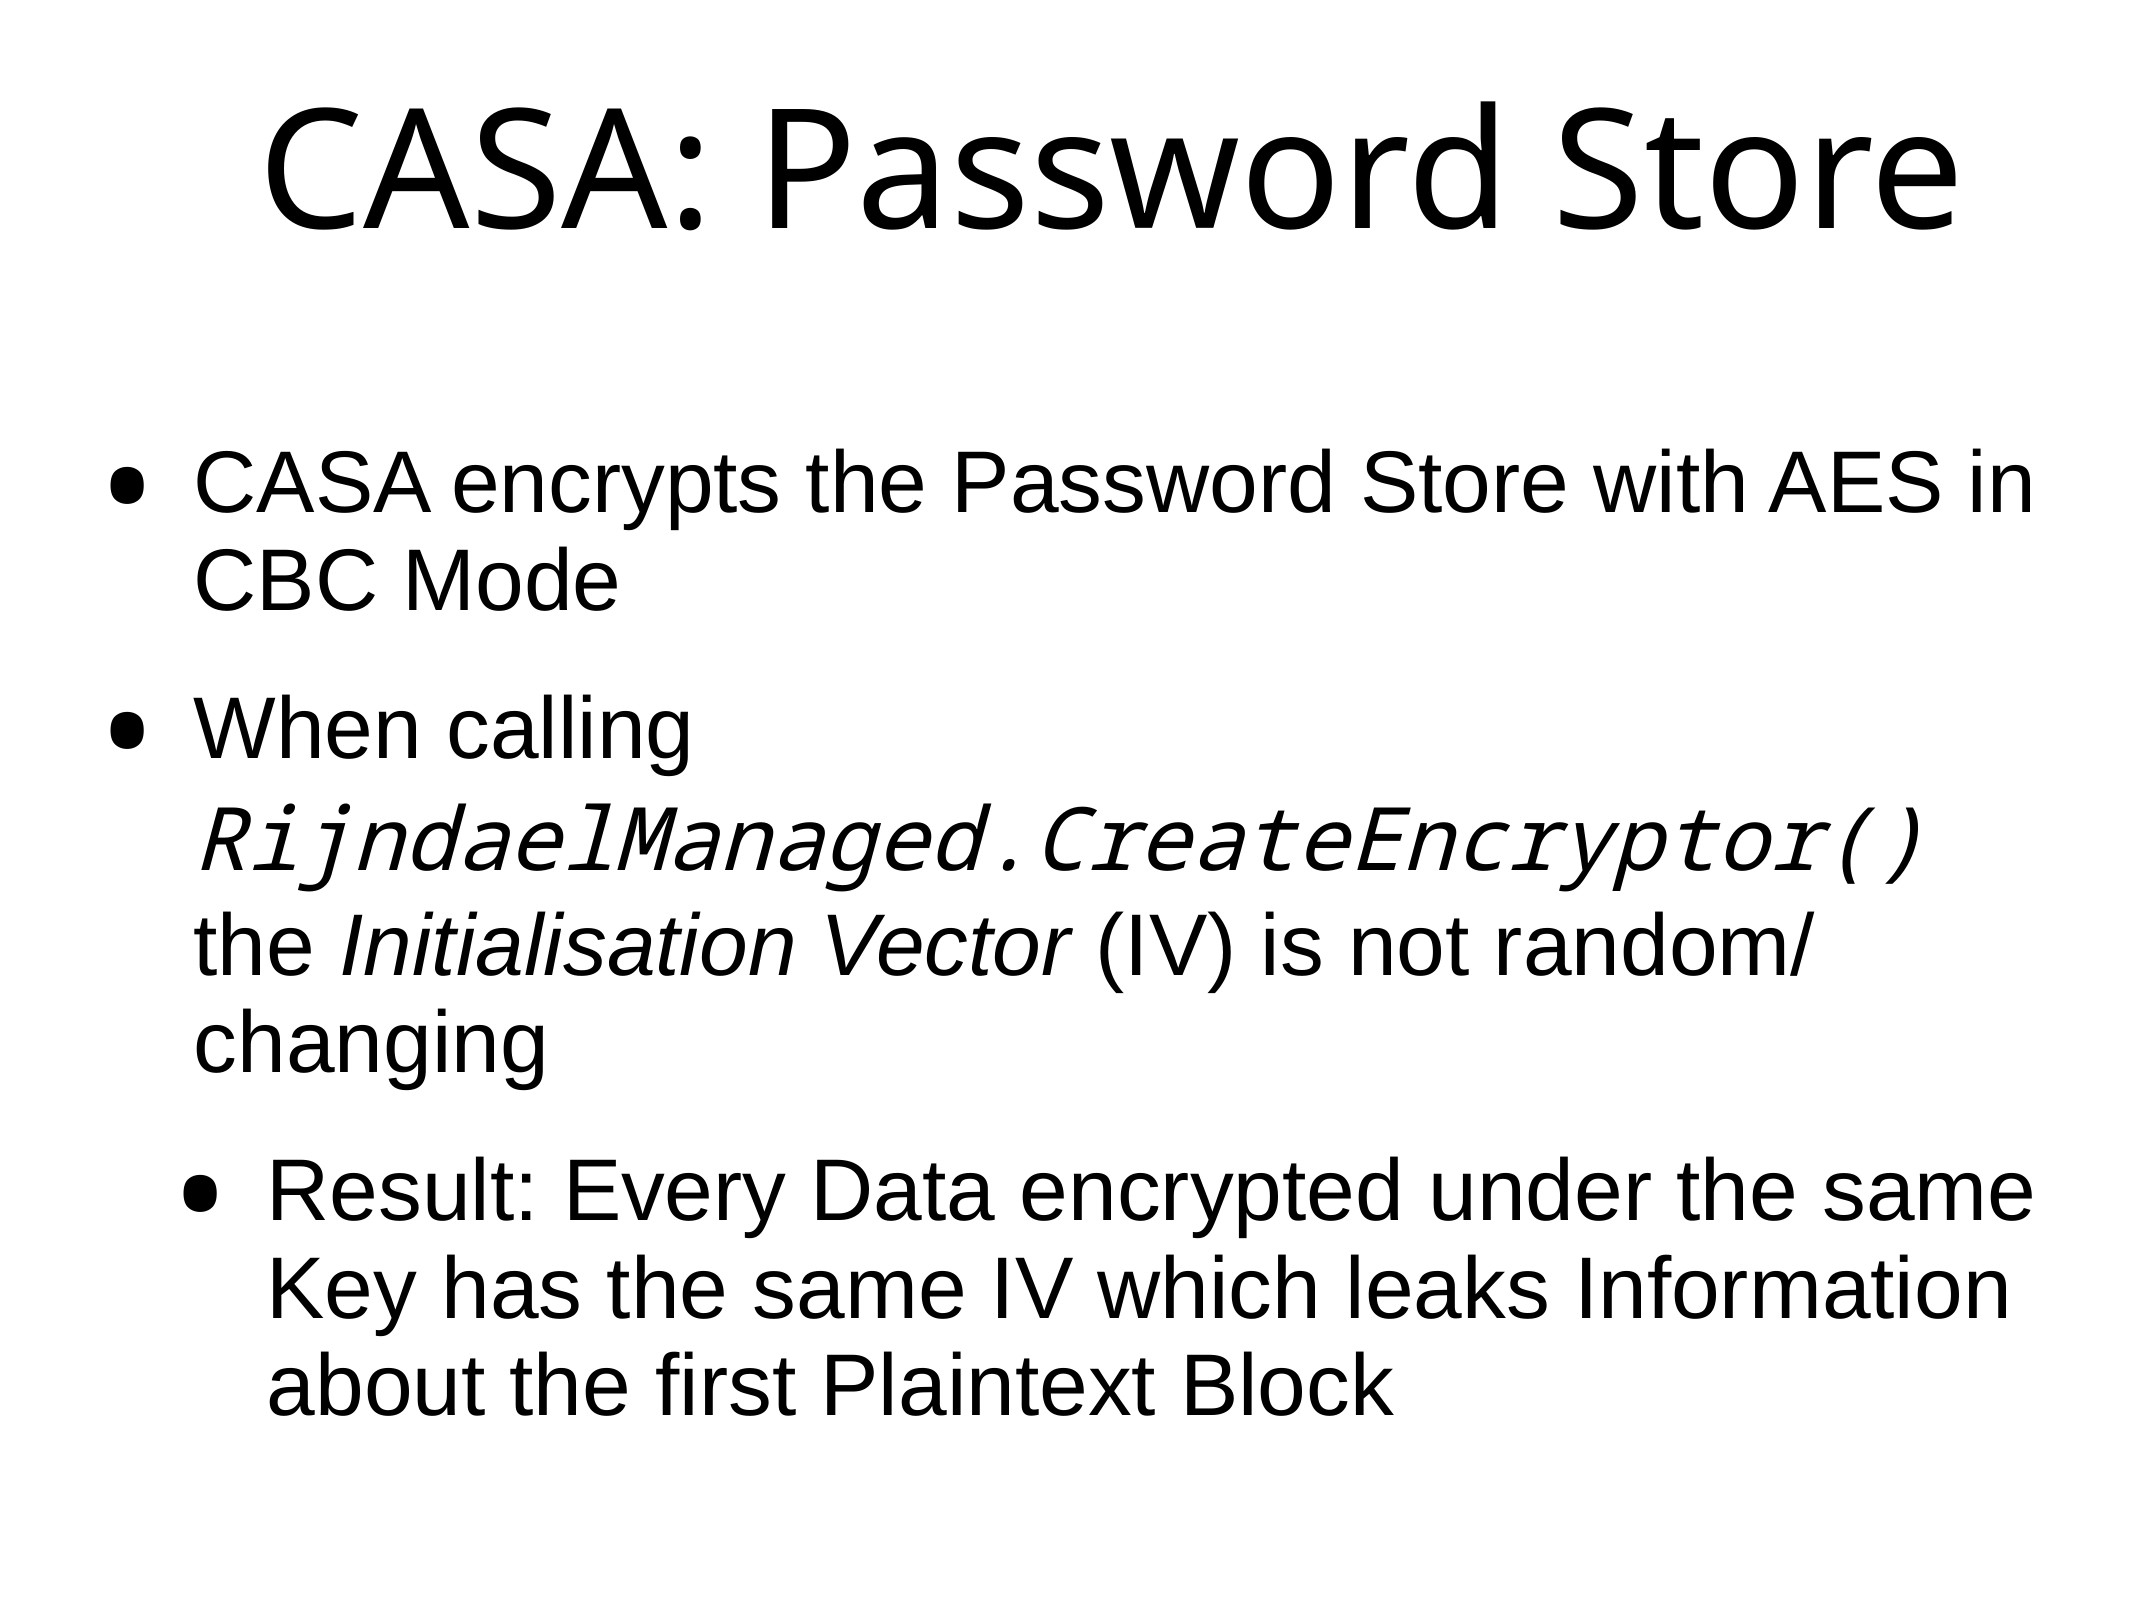

# CASA: Password Store
CASA encrypts the Password Store with AES in CBC Mode
When calling RijndaelManaged.CreateEncryptor() the Initialisation Vector (IV) is not random/ changing
Result: Every Data encrypted under the same Key has the same IV which leaks Information about the first Plaintext Block